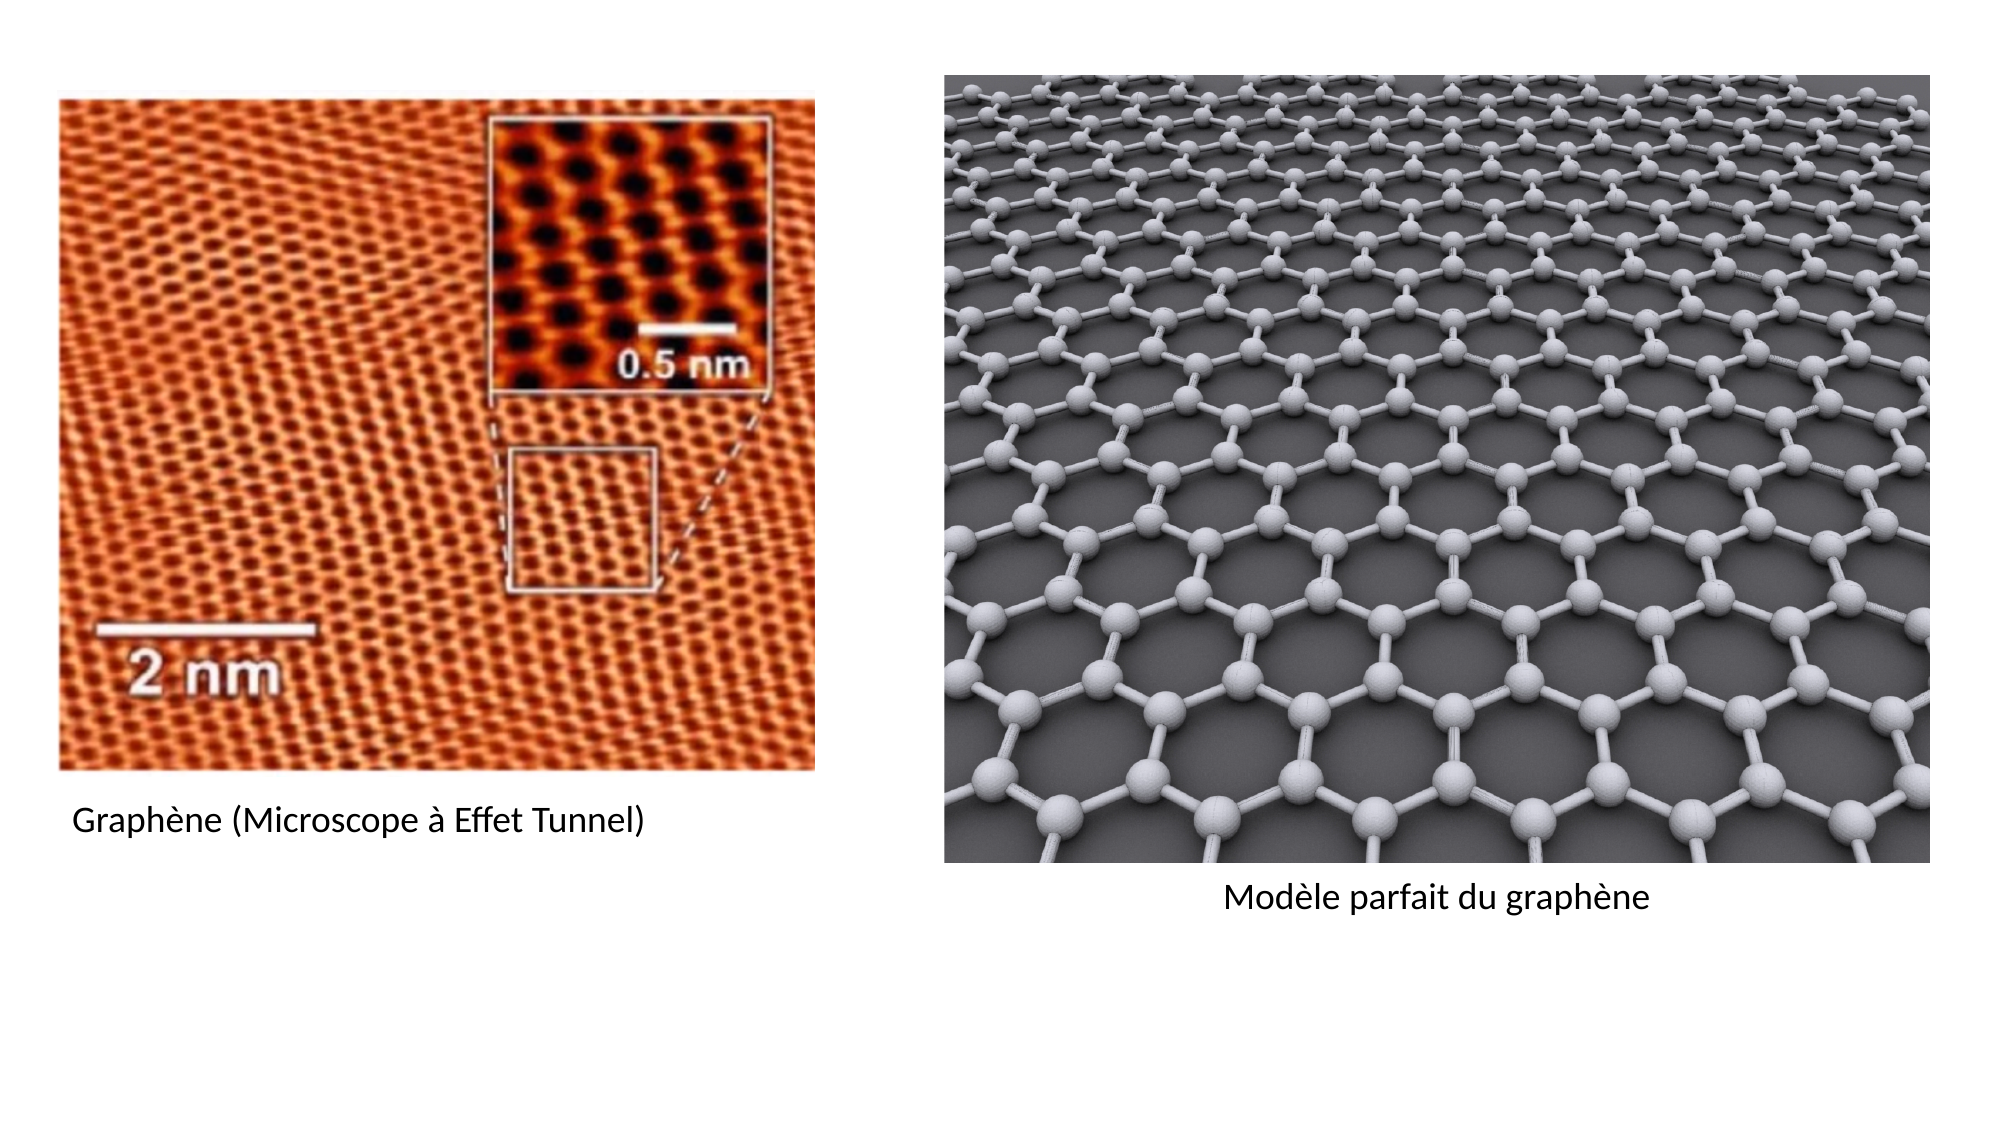

Graphène (Microscope à Effet Tunnel)
Modèle parfait du graphène